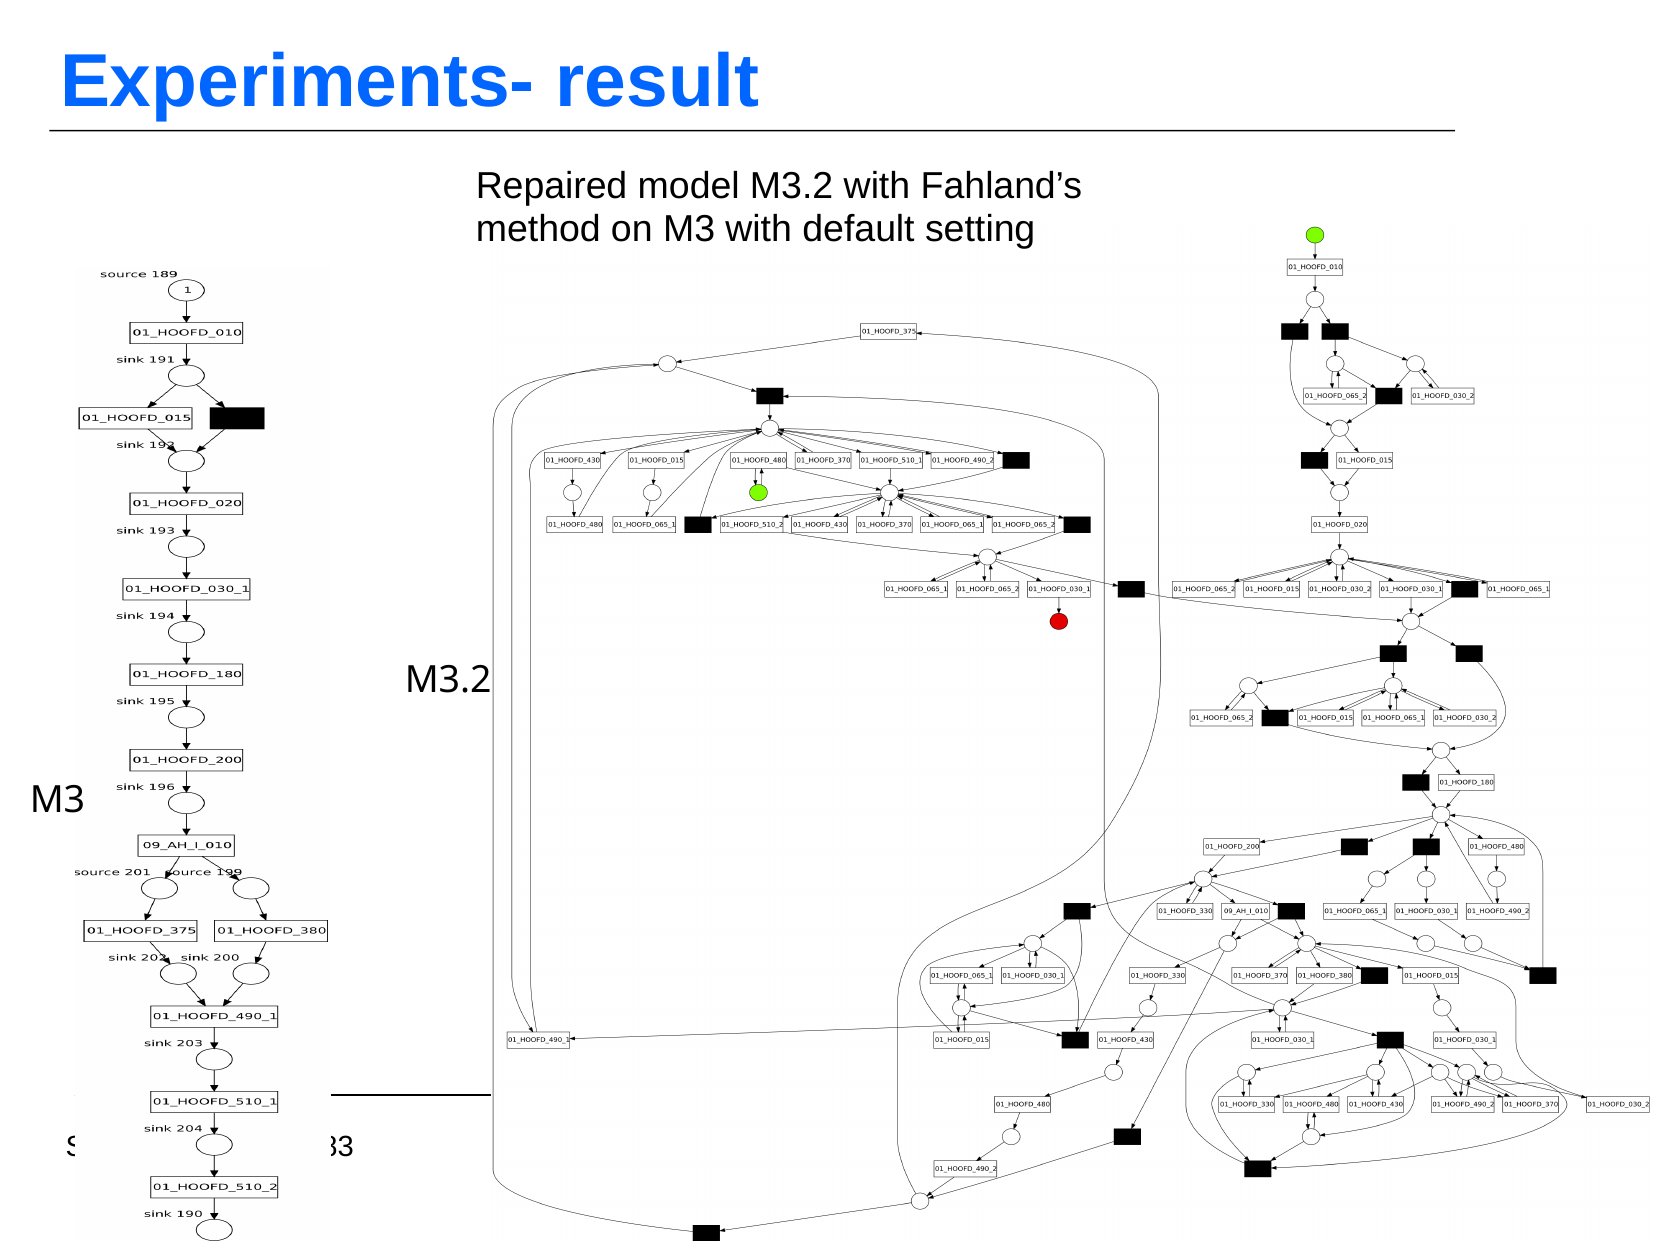

# Experiments- result
Repaired model M3.2 with Fahland’s method on M3 with default setting
M3.2
M3